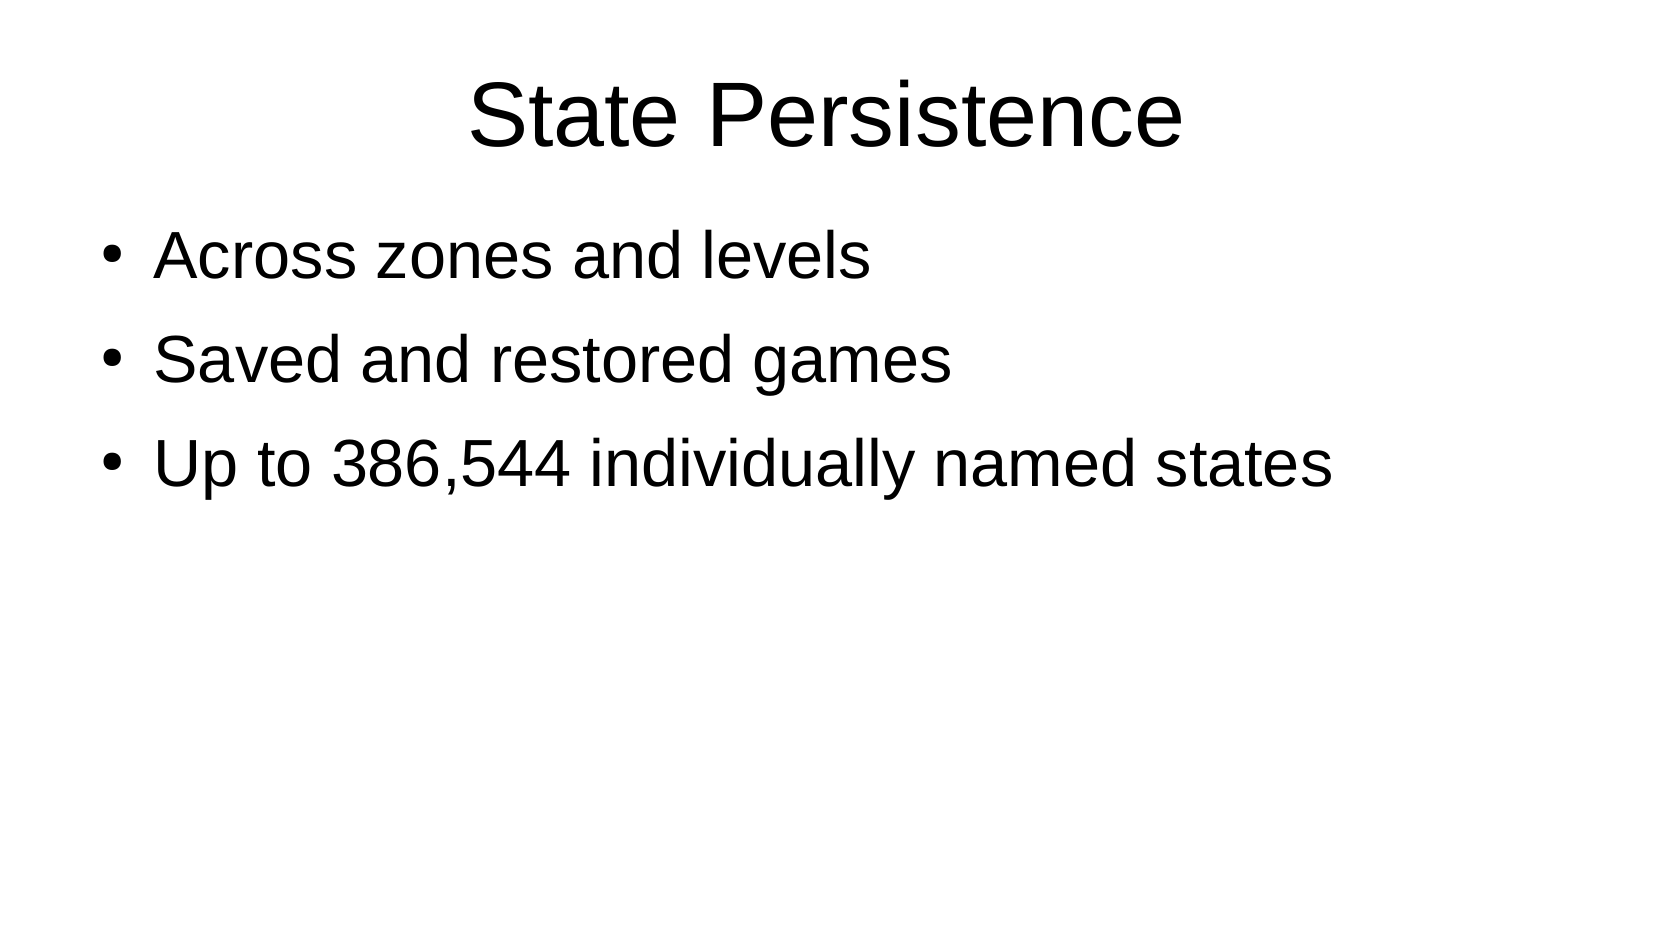

# State Persistence
Across zones and levels
Saved and restored games
Up to 386,544 individually named states